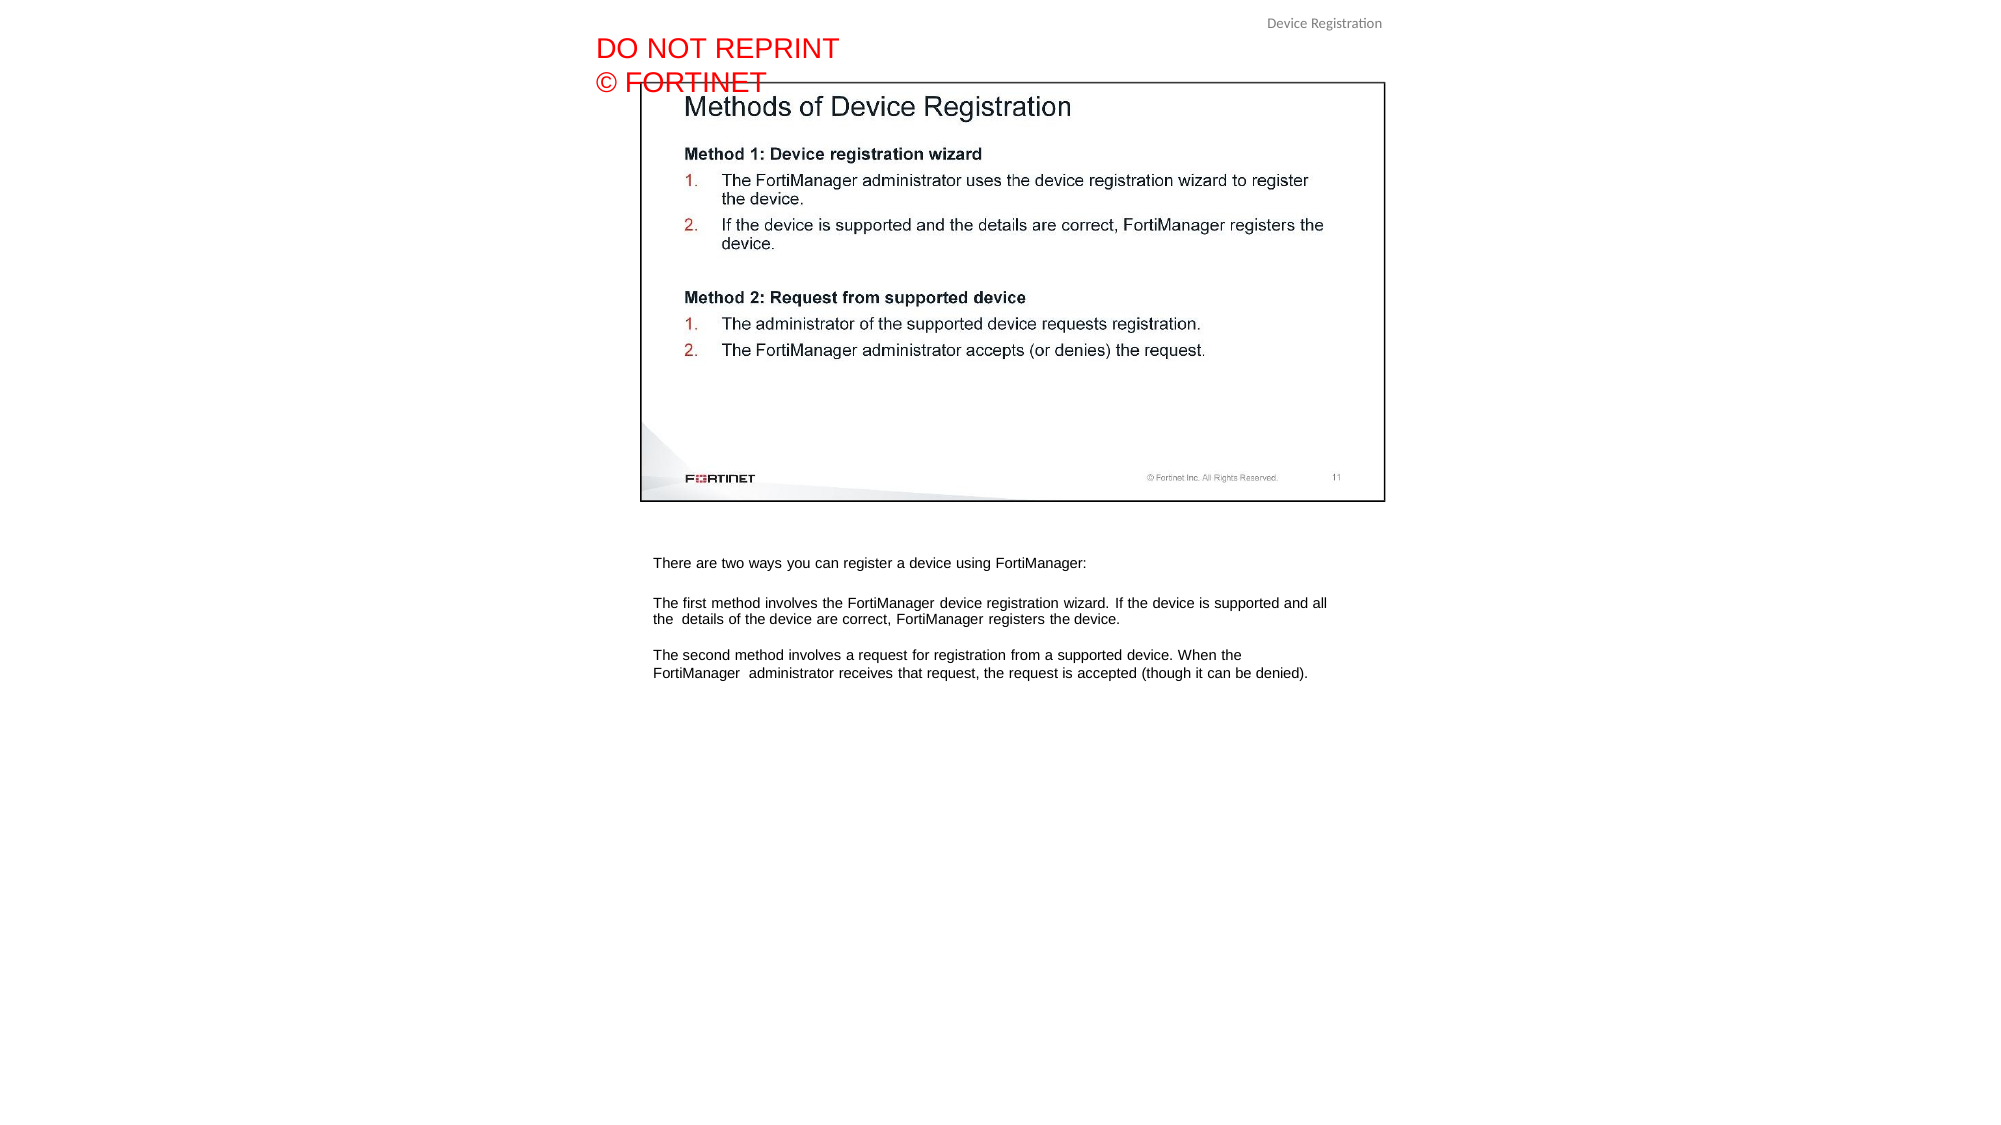

Device Registration
DO NOT REPRINT
© FORTINET
There are two ways you can register a device using FortiManager:
The first method involves the FortiManager device registration wizard. If the device is supported and all the details of the device are correct, FortiManager registers the device.
The second method involves a request for registration from a supported device. When the FortiManager administrator receives that request, the request is accepted (though it can be denied).
FortiManager 6.2 Study Guide
1